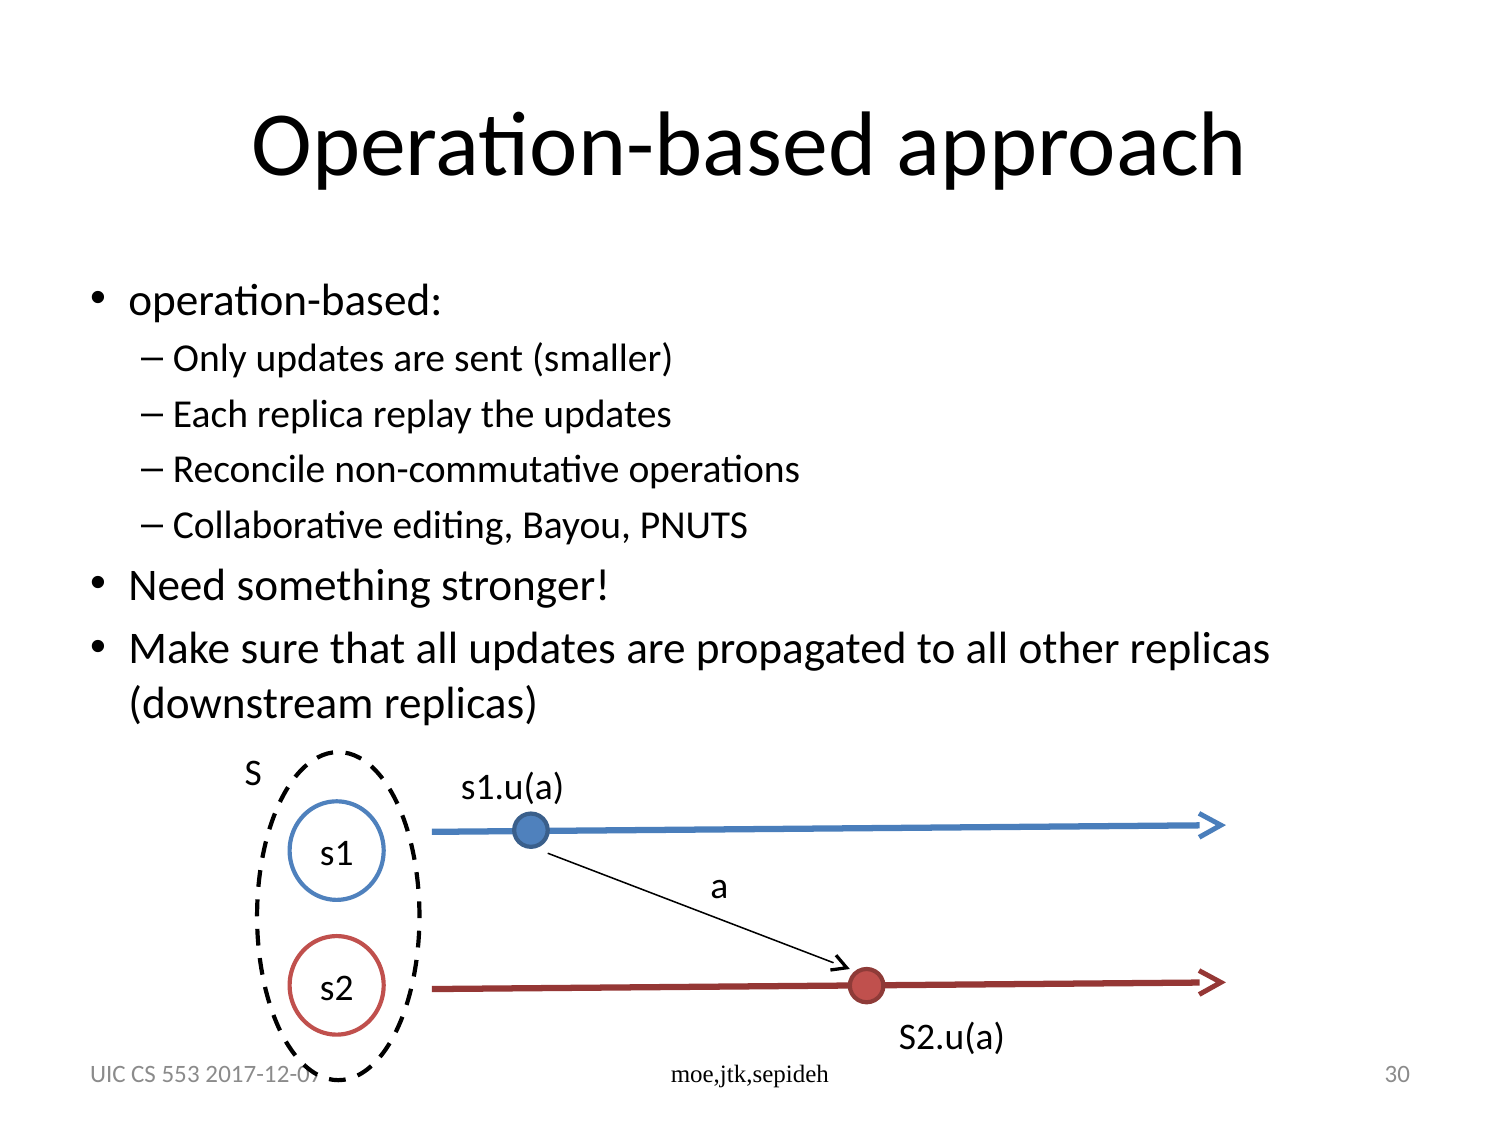

# Operation-based approach
operation-based:
Only updates are sent (smaller)
Each replica replay the updates
Reconcile non-commutative operations
Collaborative editing, Bayou, PNUTS
Need something stronger!
Make sure that all updates are propagated to all other replicas (downstream replicas)
S
s1
s2
s1.u(a)
a
S2.u(a)
UIC CS 553 2017-12-07
moe,jtk,sepideh
30